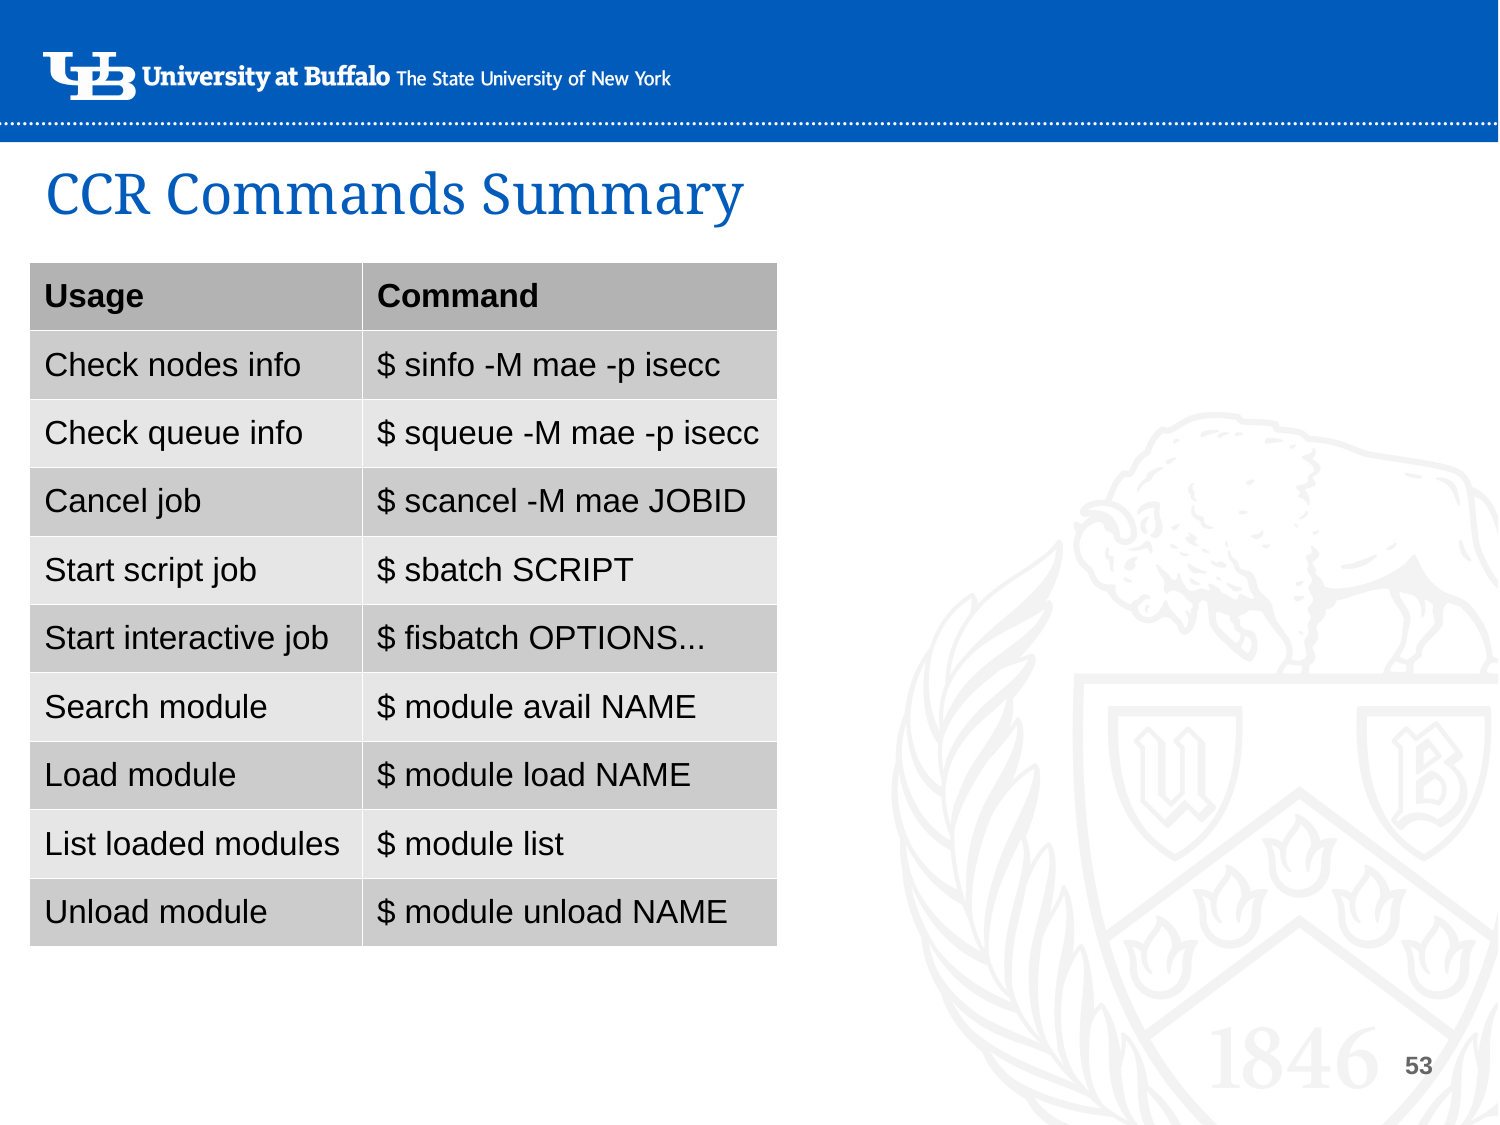

# CCR Commands Summary
| Usage | Command |
| --- | --- |
| Check nodes info | $ sinfo -M mae -p isecc |
| Check queue info | $ squeue -M mae -p isecc |
| Cancel job | $ scancel -M mae JOBID |
| Start script job | $ sbatch SCRIPT |
| Start interactive job | $ fisbatch OPTIONS... |
| Search module | $ module avail NAME |
| Load module | $ module load NAME |
| List loaded modules | $ module list |
| Unload module | $ module unload NAME |